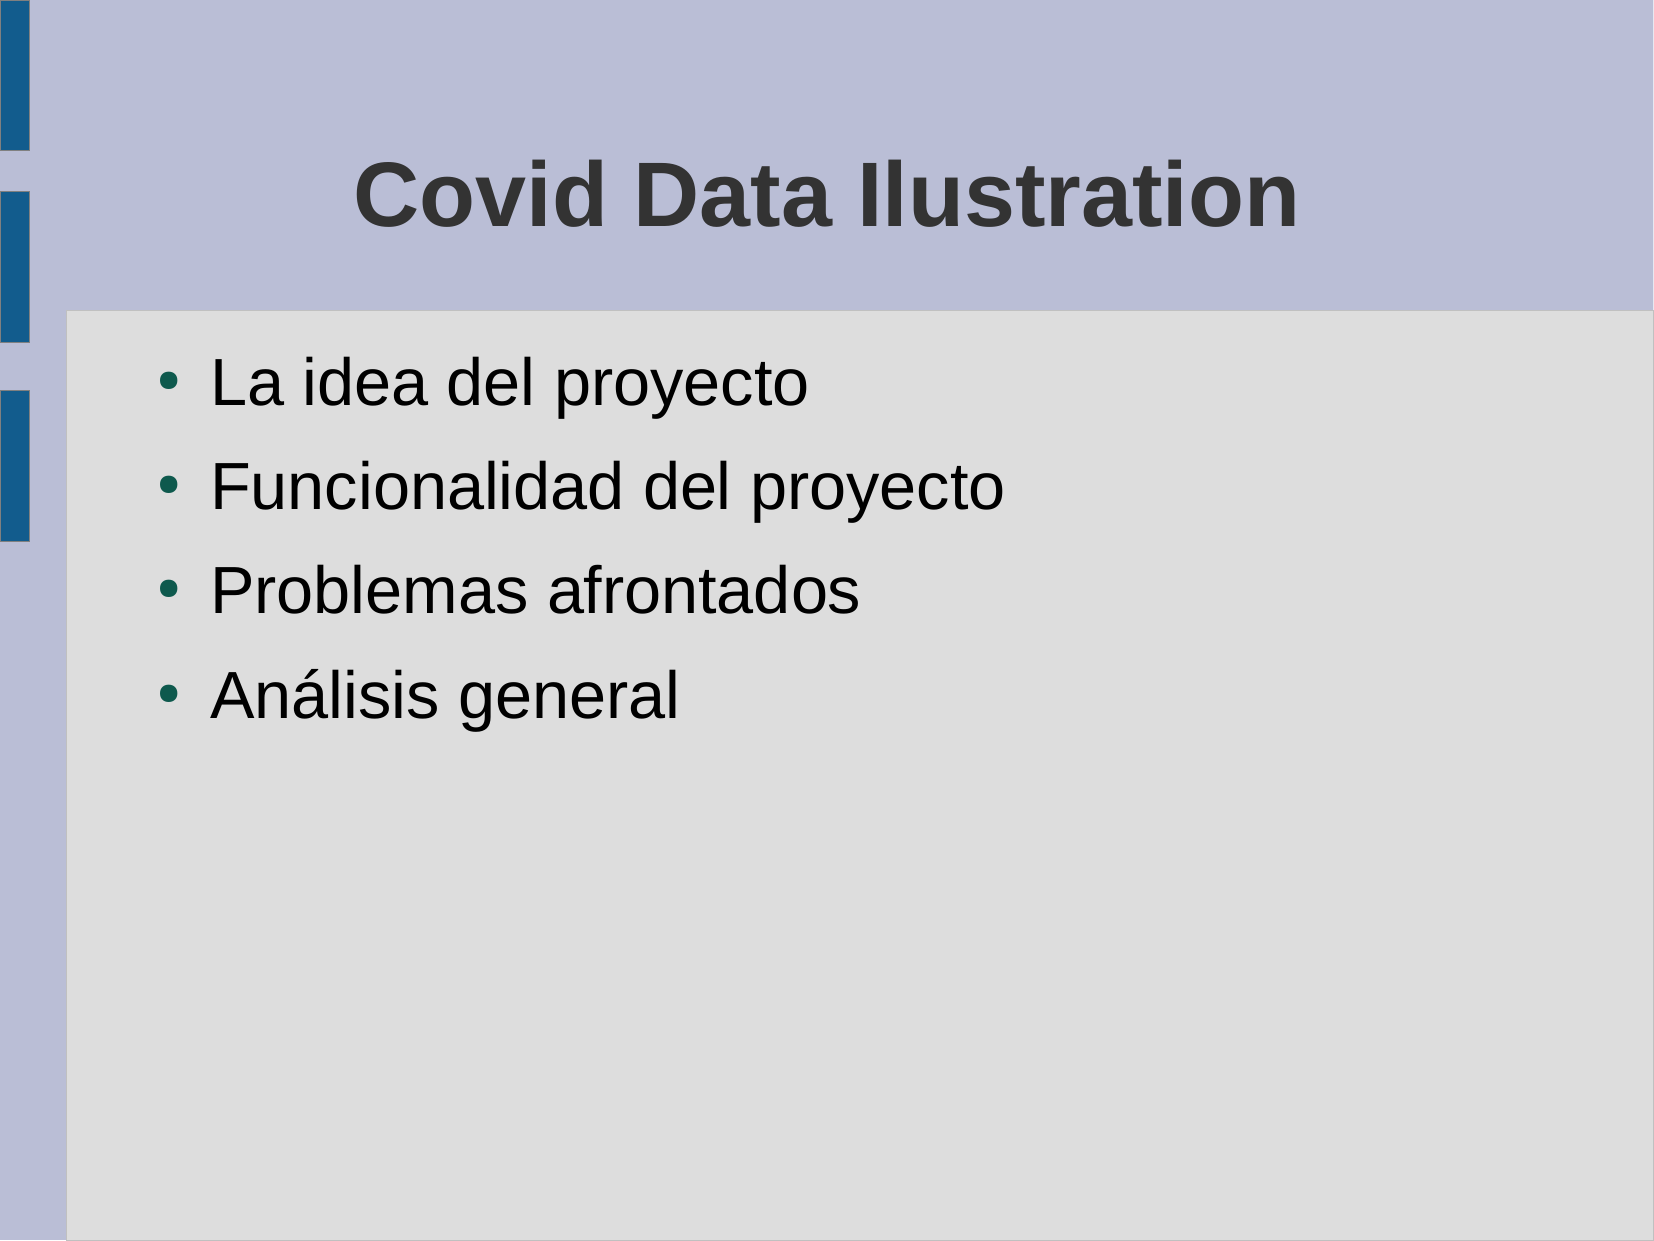

# Covid Data Ilustration
La idea del proyecto
Funcionalidad del proyecto
Problemas afrontados
Análisis general